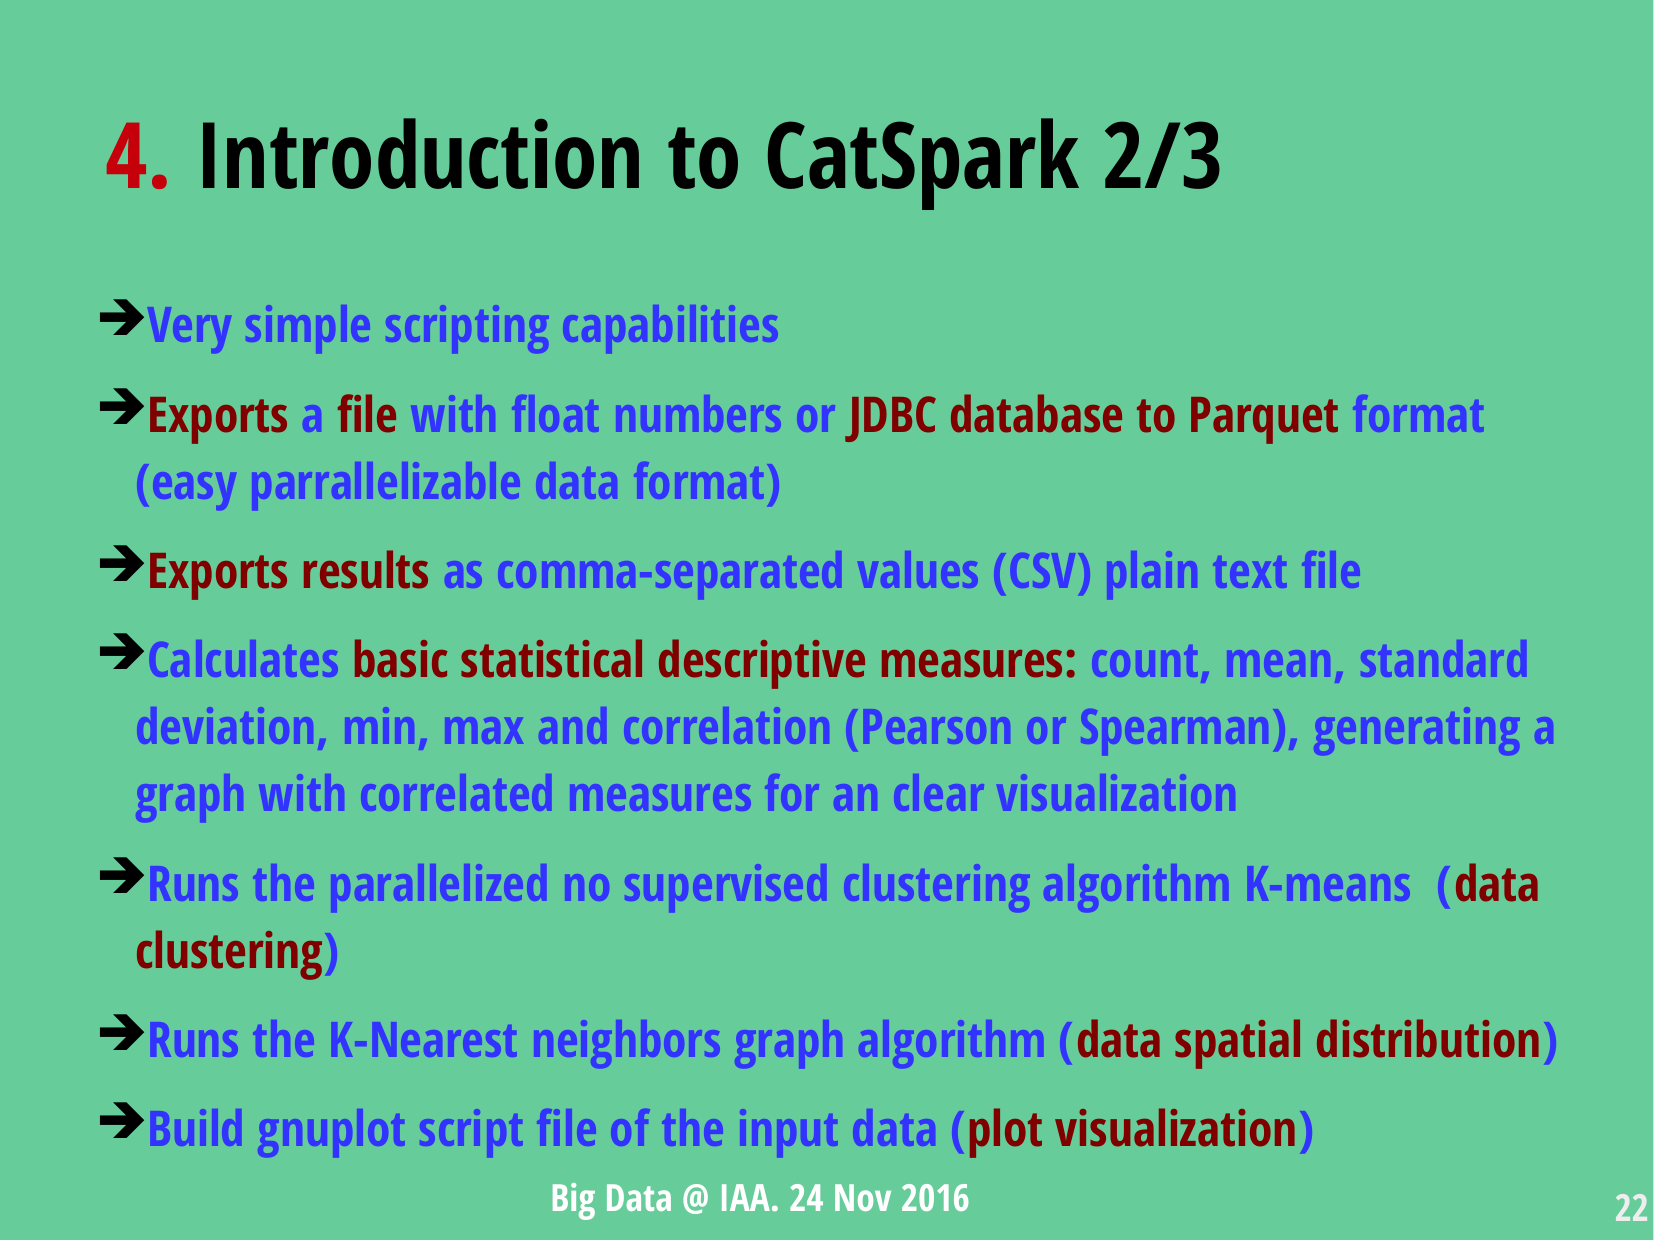

# 4. Introduction to CatSpark 2/3
 Very simple scripting capabilities
 Exports a file with float numbers or JDBC database to Parquet format (easy parrallelizable data format)
 Exports results as comma-separated values (CSV) plain text file
 Calculates basic statistical descriptive measures: count, mean, standard deviation, min, max and correlation (Pearson or Spearman), generating a graph with correlated measures for an clear visualization
 Runs the parallelized no supervised clustering algorithm K-means (data clustering)
 Runs the K-Nearest neighbors graph algorithm (data spatial distribution)
 Build gnuplot script file of the input data (plot visualization)
Big Data @ IAA. 24 Nov 2016
22